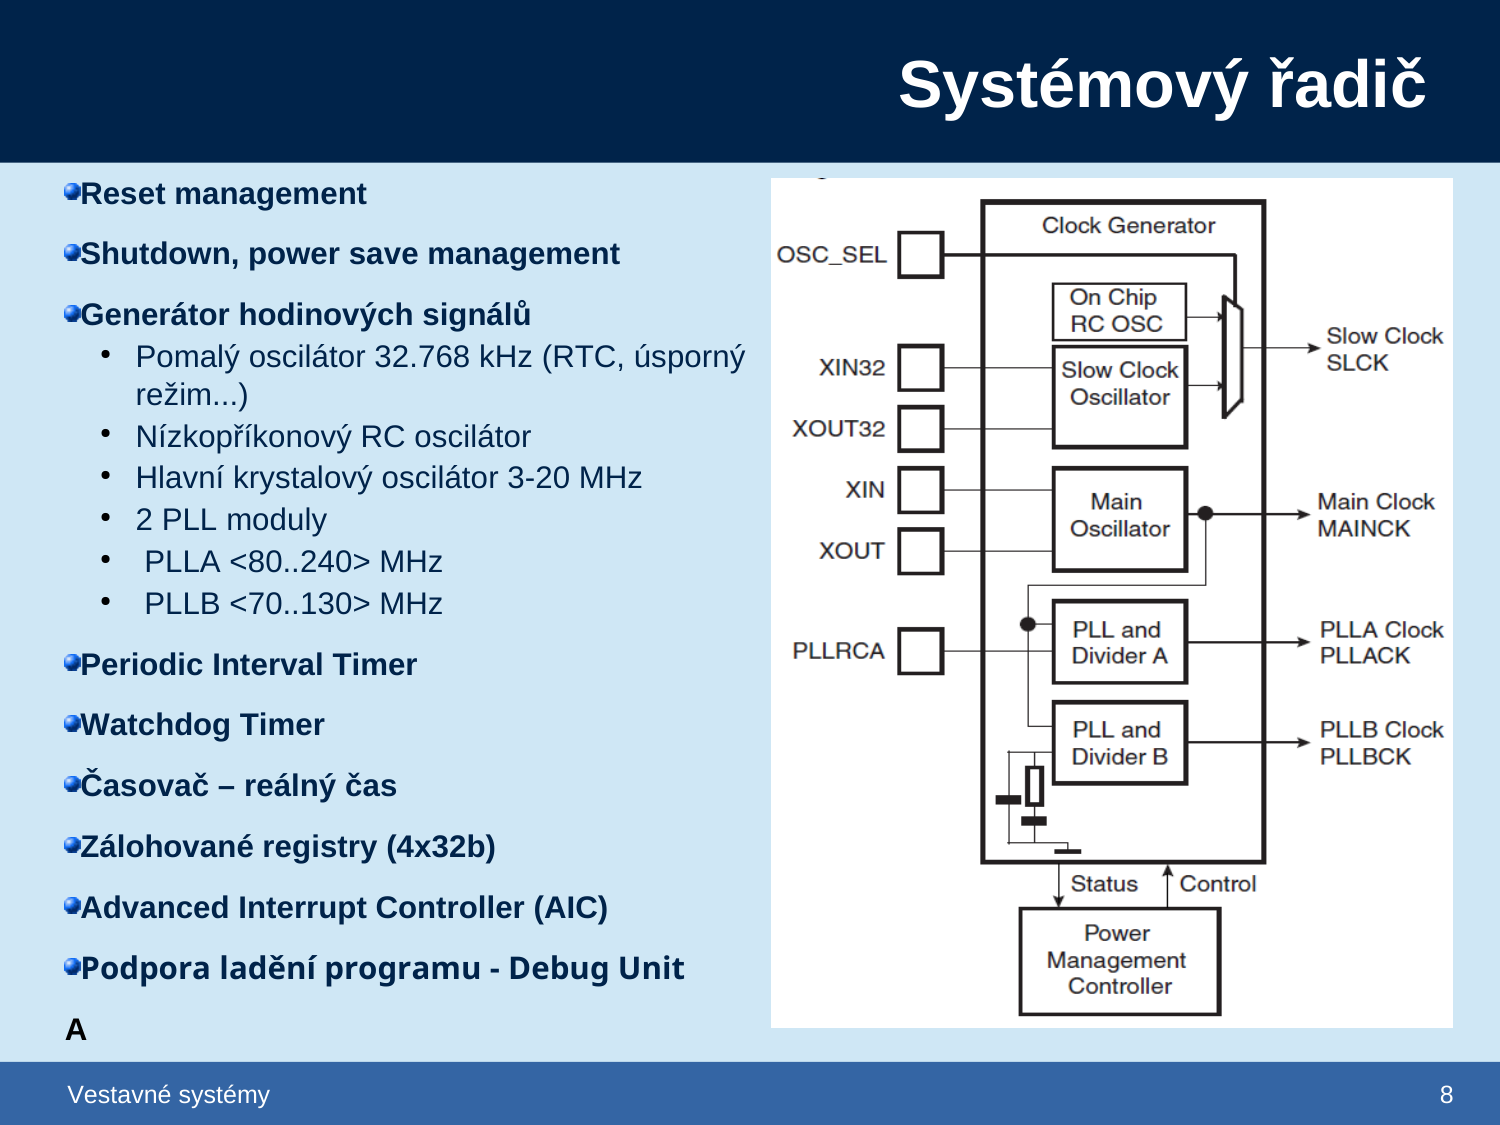

# Systémový řadič
Reset management
Shutdown, power save management
Generátor hodinových signálů
Pomalý oscilátor 32.768 kHz (RTC, úsporný režim...)
Nízkopříkonový RC oscilátor
Hlavní krystalový oscilátor 3-20 MHz
2 PLL moduly
 PLLA <80..240> MHz
 PLLB <70..130> MHz
Periodic Interval Timer
Watchdog Timer
Časovač – reálný čas
Zálohované registry (4x32b)
Advanced Interrupt Controller (AIC)
Podpora ladění programu - Debug Unit